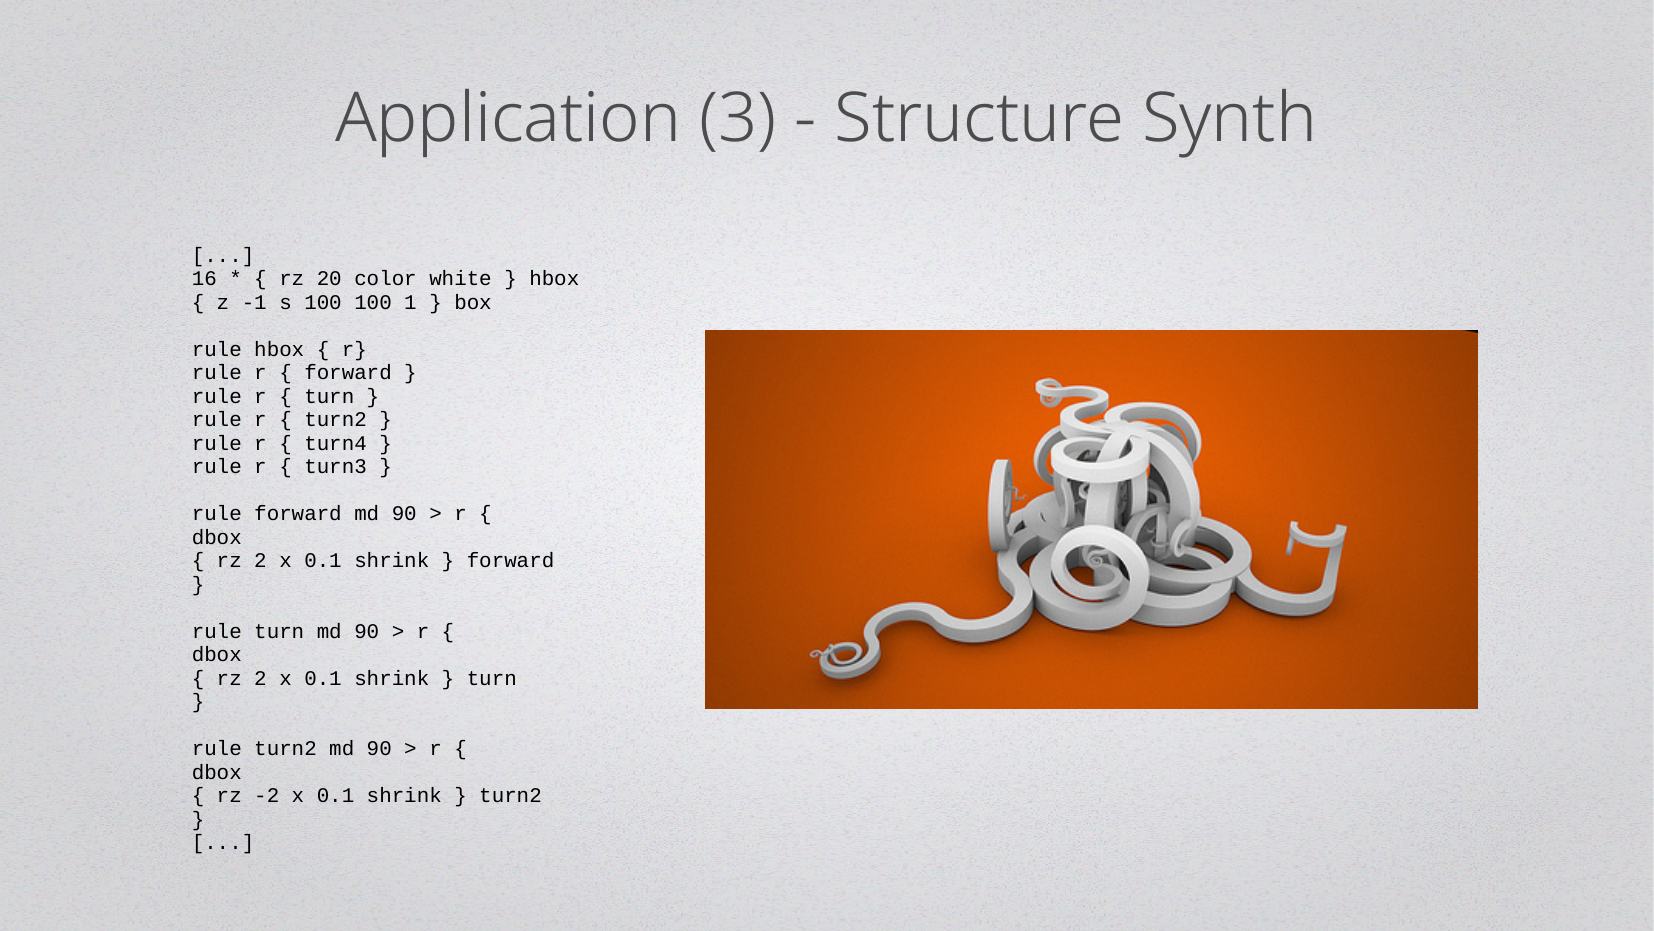

# Application (3) - Structure Synth
[...]
16 * { rz 20 color white } hbox
{ z -1 s 100 100 1 } box
rule hbox { r}
rule r { forward }
rule r { turn }
rule r { turn2 }
rule r { turn4 }
rule r { turn3 }
rule forward md 90 > r {
dbox
{ rz 2 x 0.1 shrink } forward
}
rule turn md 90 > r {
dbox
{ rz 2 x 0.1 shrink } turn
}
rule turn2 md 90 > r {
dbox
{ rz -2 x 0.1 shrink } turn2
}
[...]